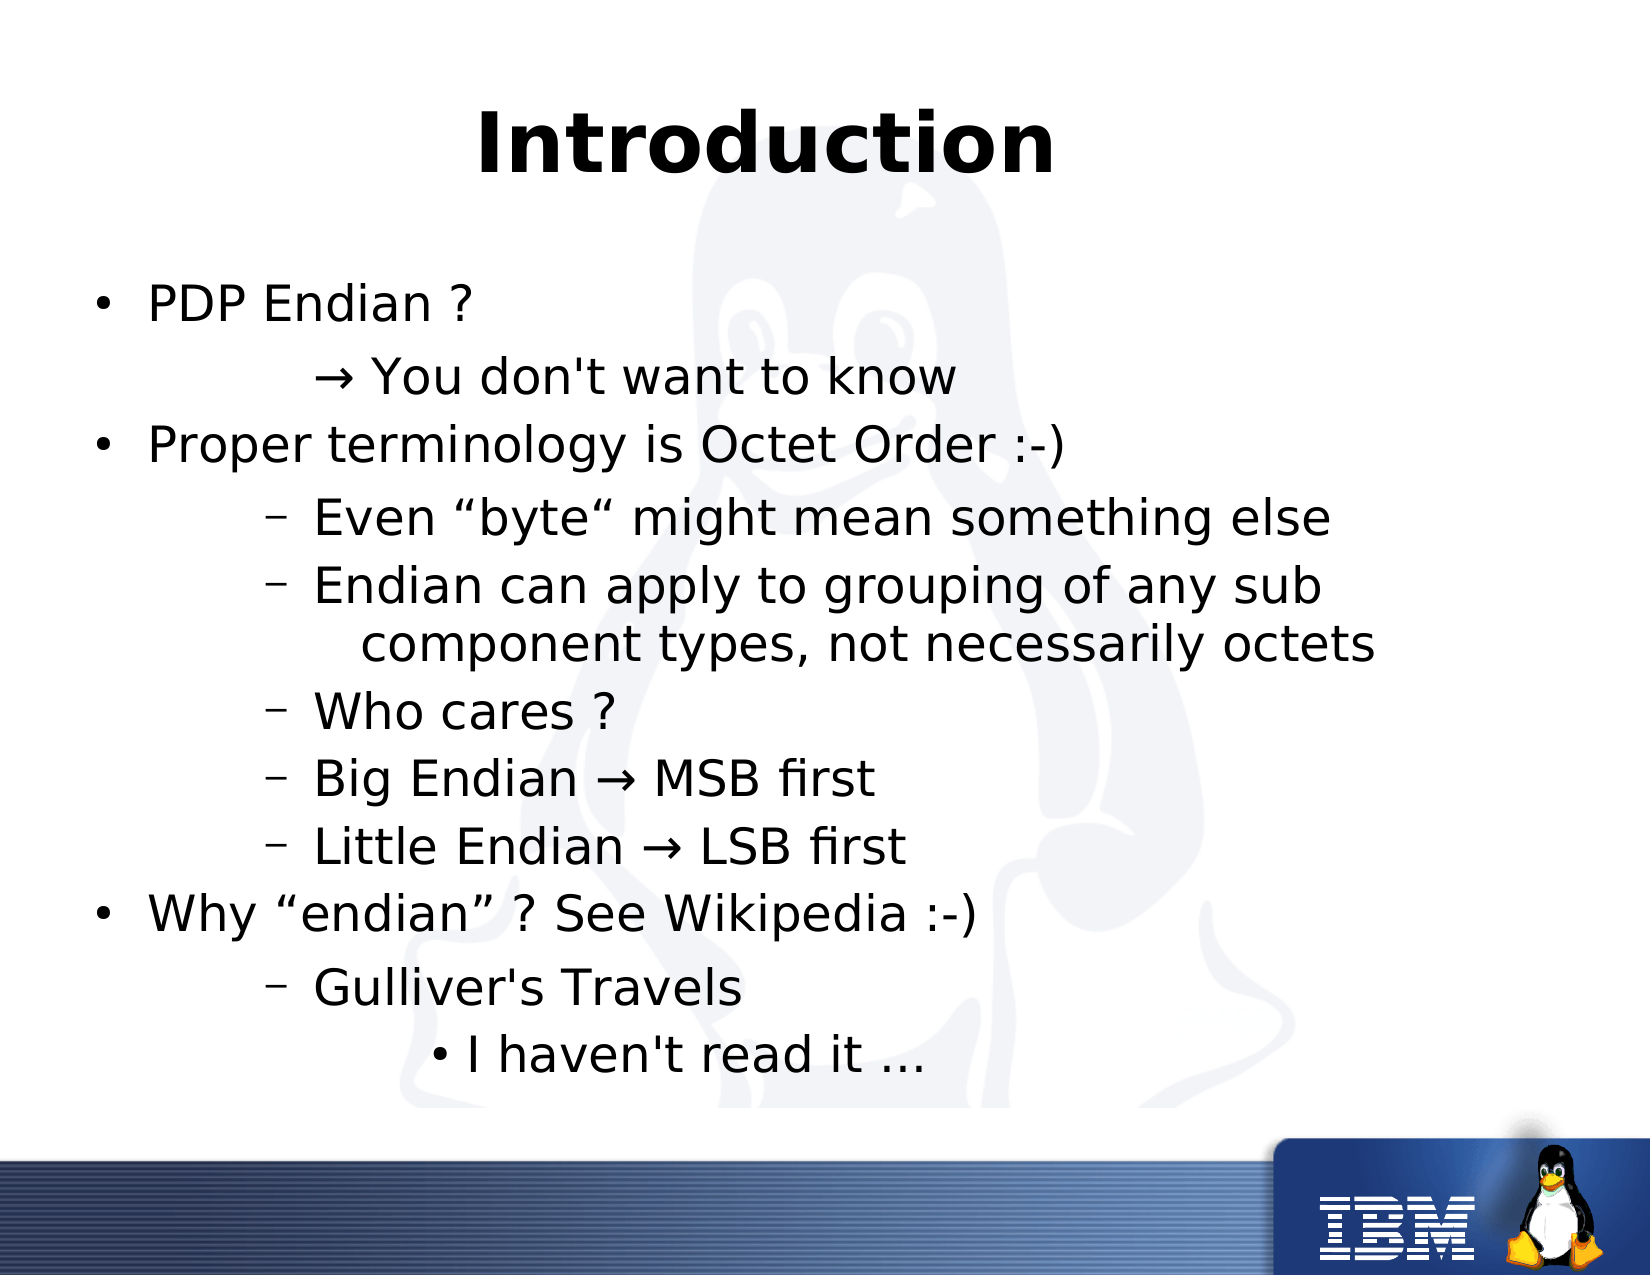

# Introduction
PDP Endian ?
→ You don't want to know
Proper terminology is Octet Order :-)
Even “byte“ might mean something else
Endian can apply to grouping of any sub component types, not necessarily octets
Who cares ?
Big Endian → MSB first
Little Endian → LSB first
Why “endian” ? See Wikipedia :-)
Gulliver's Travels
I haven't read it ...